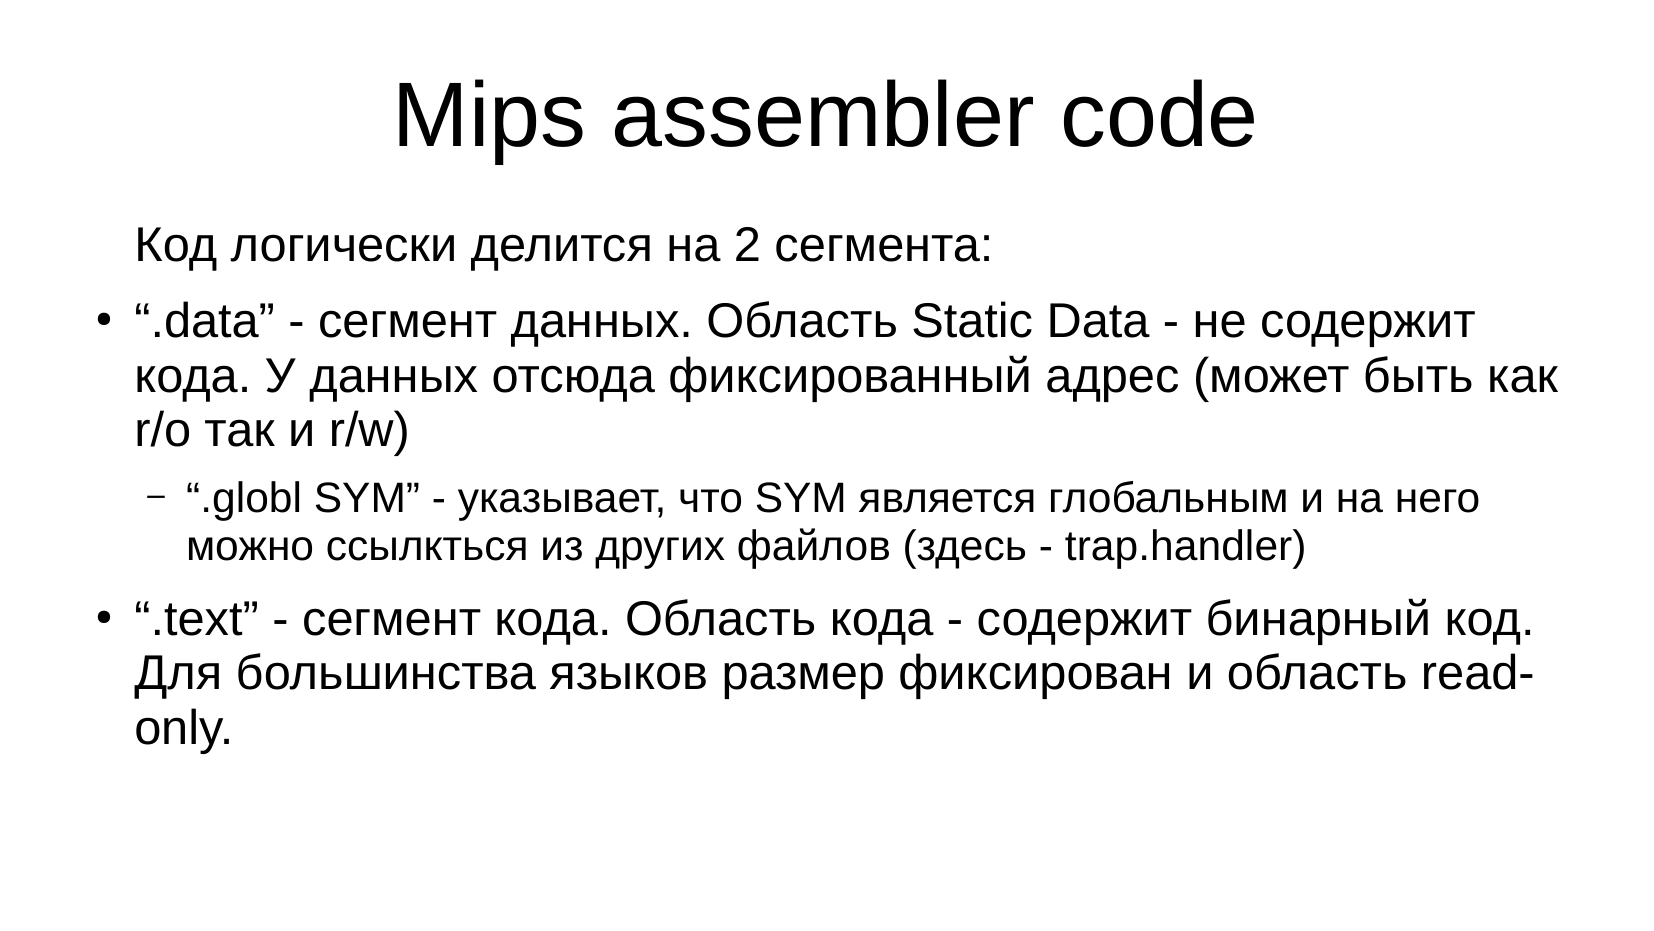

# Mips assembler code
Код логически делится на 2 сегмента:
“.data” - сегмент данных. Область Static Data - не содержит кода. У данных отсюда фиксированный адрес (может быть как r/o так и r/w)
“.globl SYM” - указывает, что SYM является глобальным и на него можно ссылкться из других файлов (здесь - trap.handler)
“.text” - сегмент кода. Область кода - содержит бинарный код. Для большинства языков размер фиксирован и область read-only.